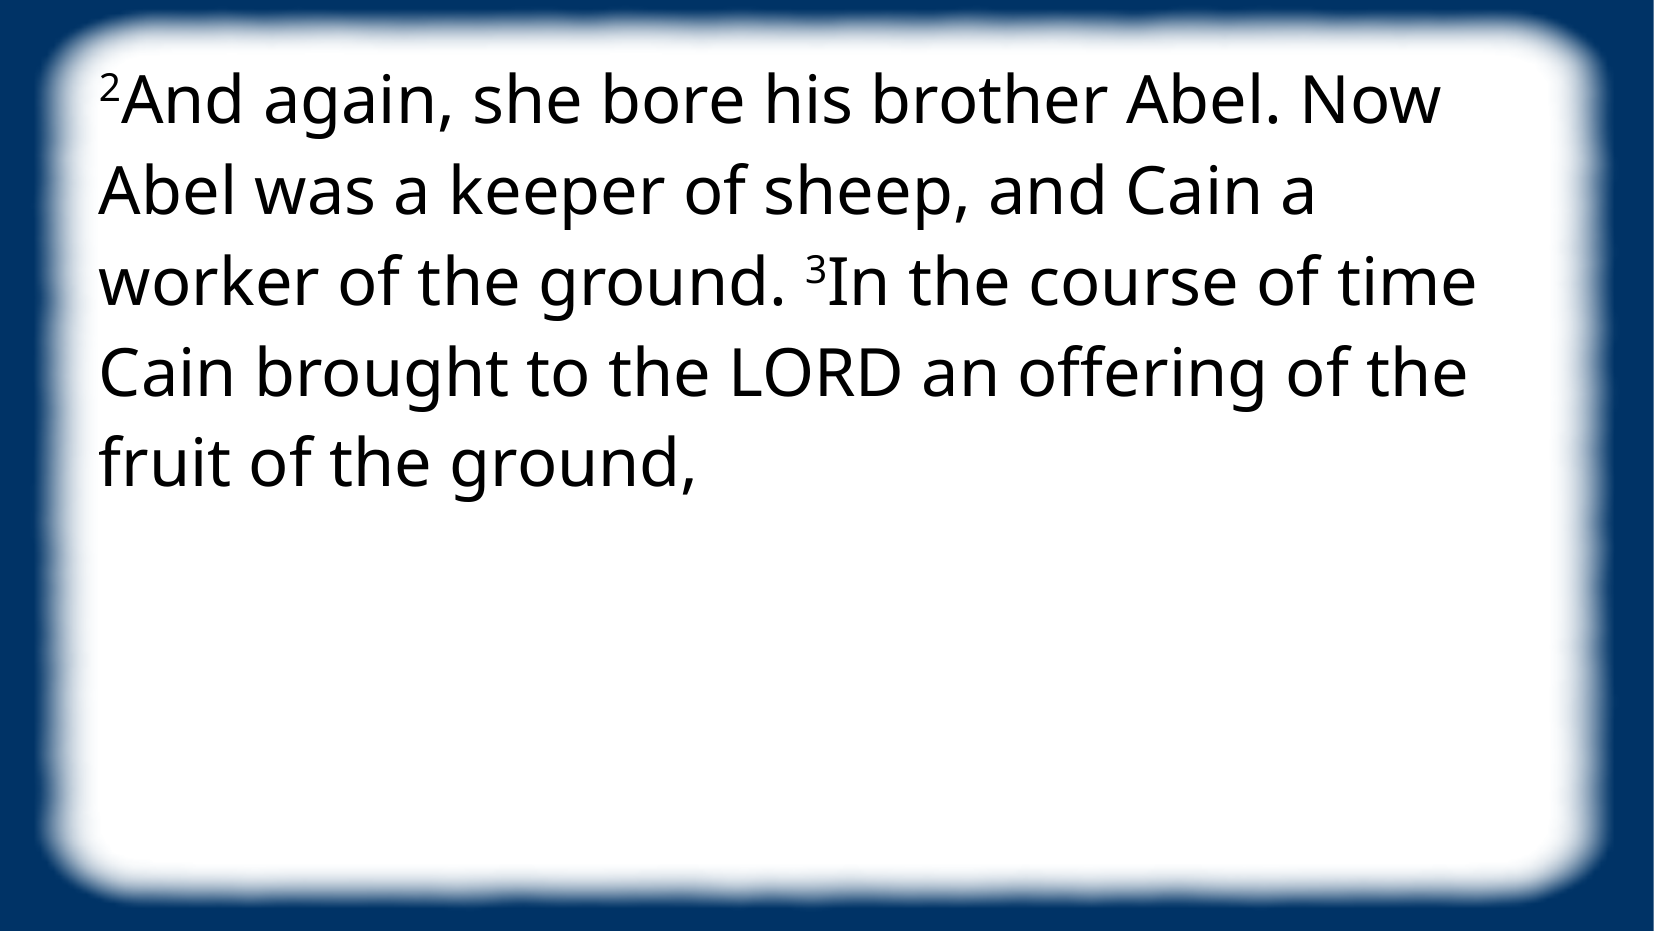

2And again, she bore his brother Abel. Now Abel was a keeper of sheep, and Cain a worker of the ground. 3In the course of time Cain brought to the LORD an offering of the fruit of the ground,